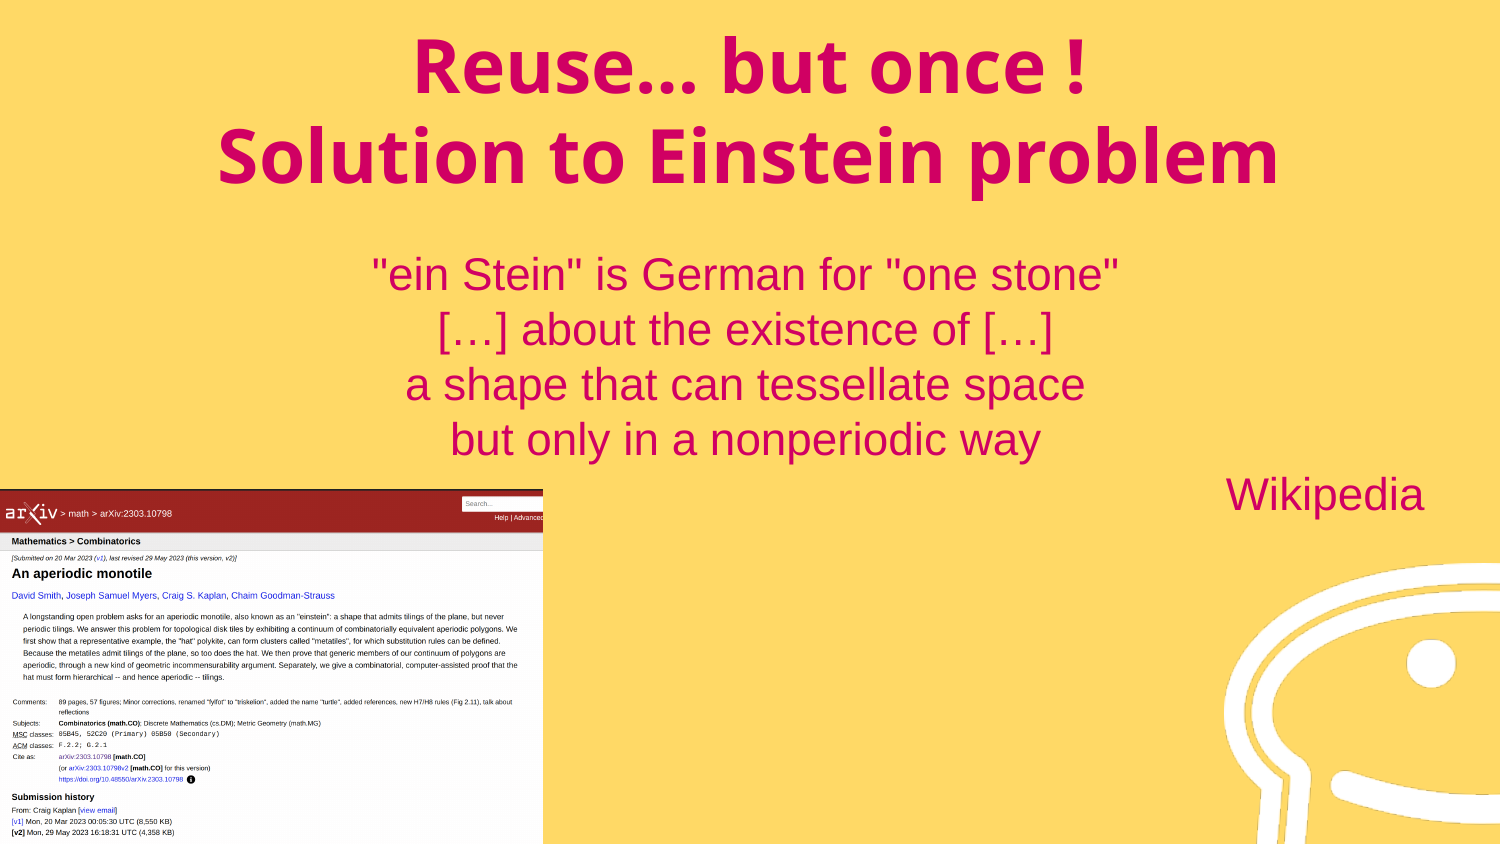

Reuse… but once !
Solution to Einstein problem
"ein Stein" is German for "one stone"
[…] about the existence of […]
a shape that can tessellate space
but only in a nonperiodic way
Wikipedia